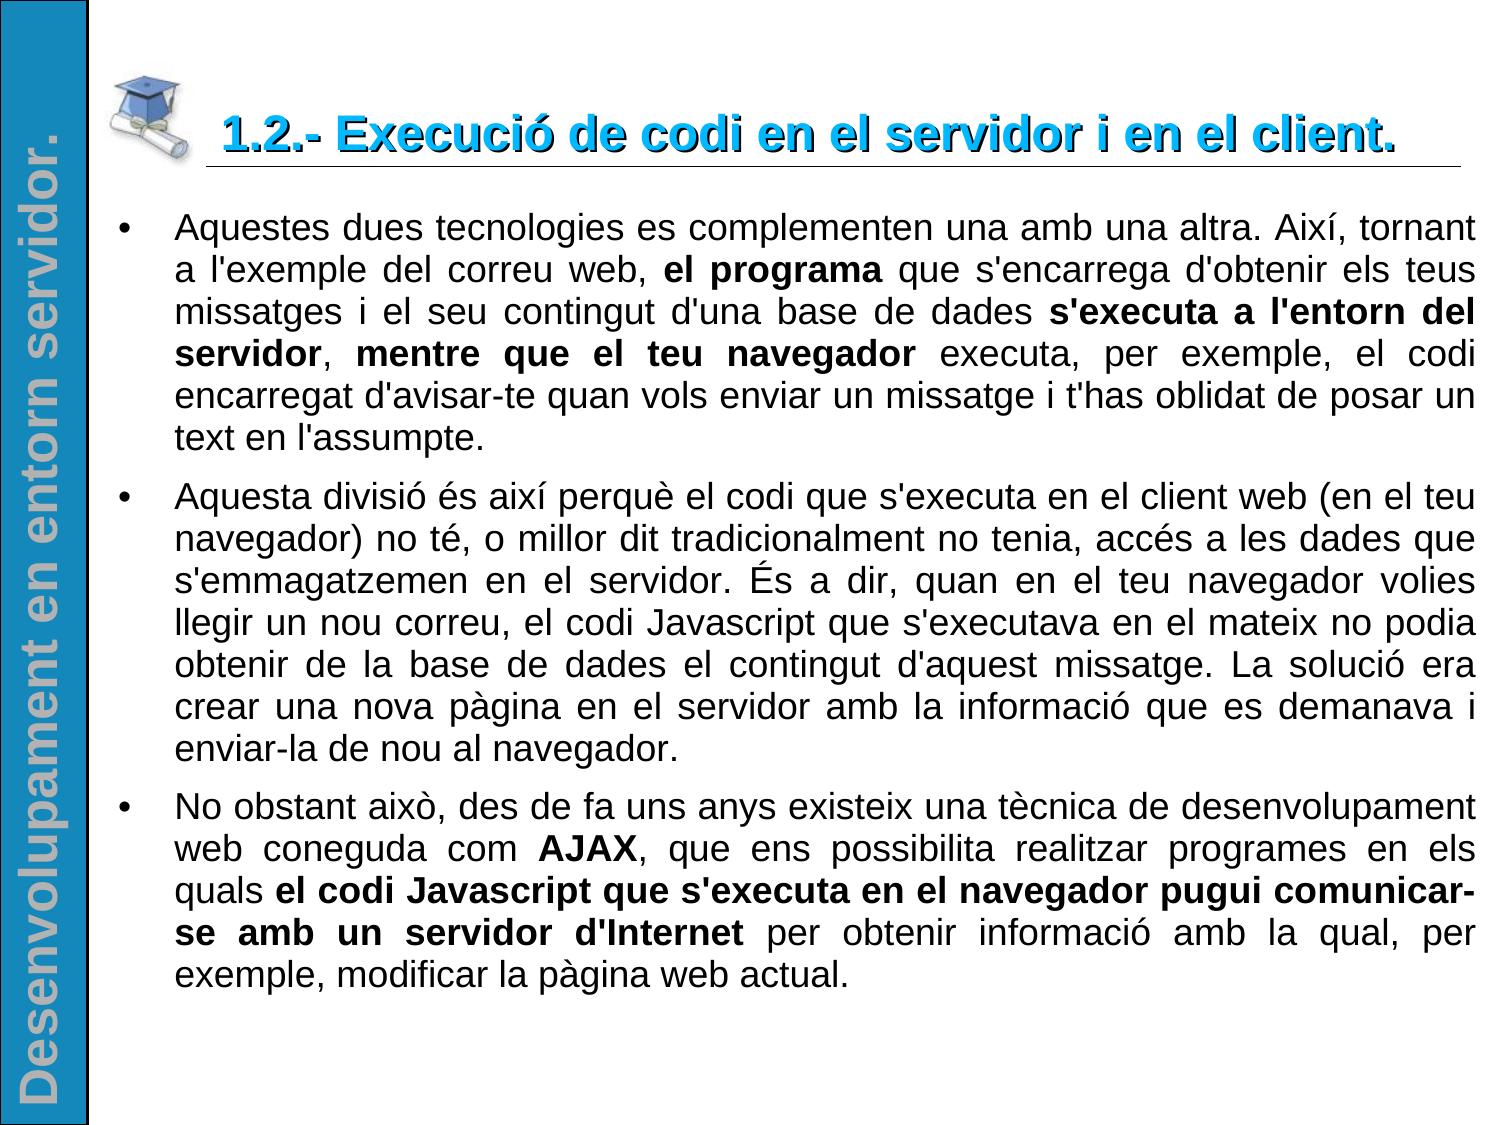

# 1.2.- Execució de codi en el servidor i en el client.
Aquestes dues tecnologies es complementen una amb una altra. Així, tornant a l'exemple del correu web, el programa que s'encarrega d'obtenir els teus missatges i el seu contingut d'una base de dades s'executa a l'entorn del servidor, mentre que el teu navegador executa, per exemple, el codi encarregat d'avisar-te quan vols enviar un missatge i t'has oblidat de posar un text en l'assumpte.
Aquesta divisió és així perquè el codi que s'executa en el client web (en el teu navegador) no té, o millor dit tradicionalment no tenia, accés a les dades que s'emmagatzemen en el servidor. És a dir, quan en el teu navegador volies llegir un nou correu, el codi Javascript que s'executava en el mateix no podia obtenir de la base de dades el contingut d'aquest missatge. La solució era crear una nova pàgina en el servidor amb la informació que es demanava i enviar-la de nou al navegador.
No obstant això, des de fa uns anys existeix una tècnica de desenvolupament web coneguda com AJAX, que ens possibilita realitzar programes en els quals el codi Javascript que s'executa en el navegador pugui comunicar-se amb un servidor d'Internet per obtenir informació amb la qual, per exemple, modificar la pàgina web actual.